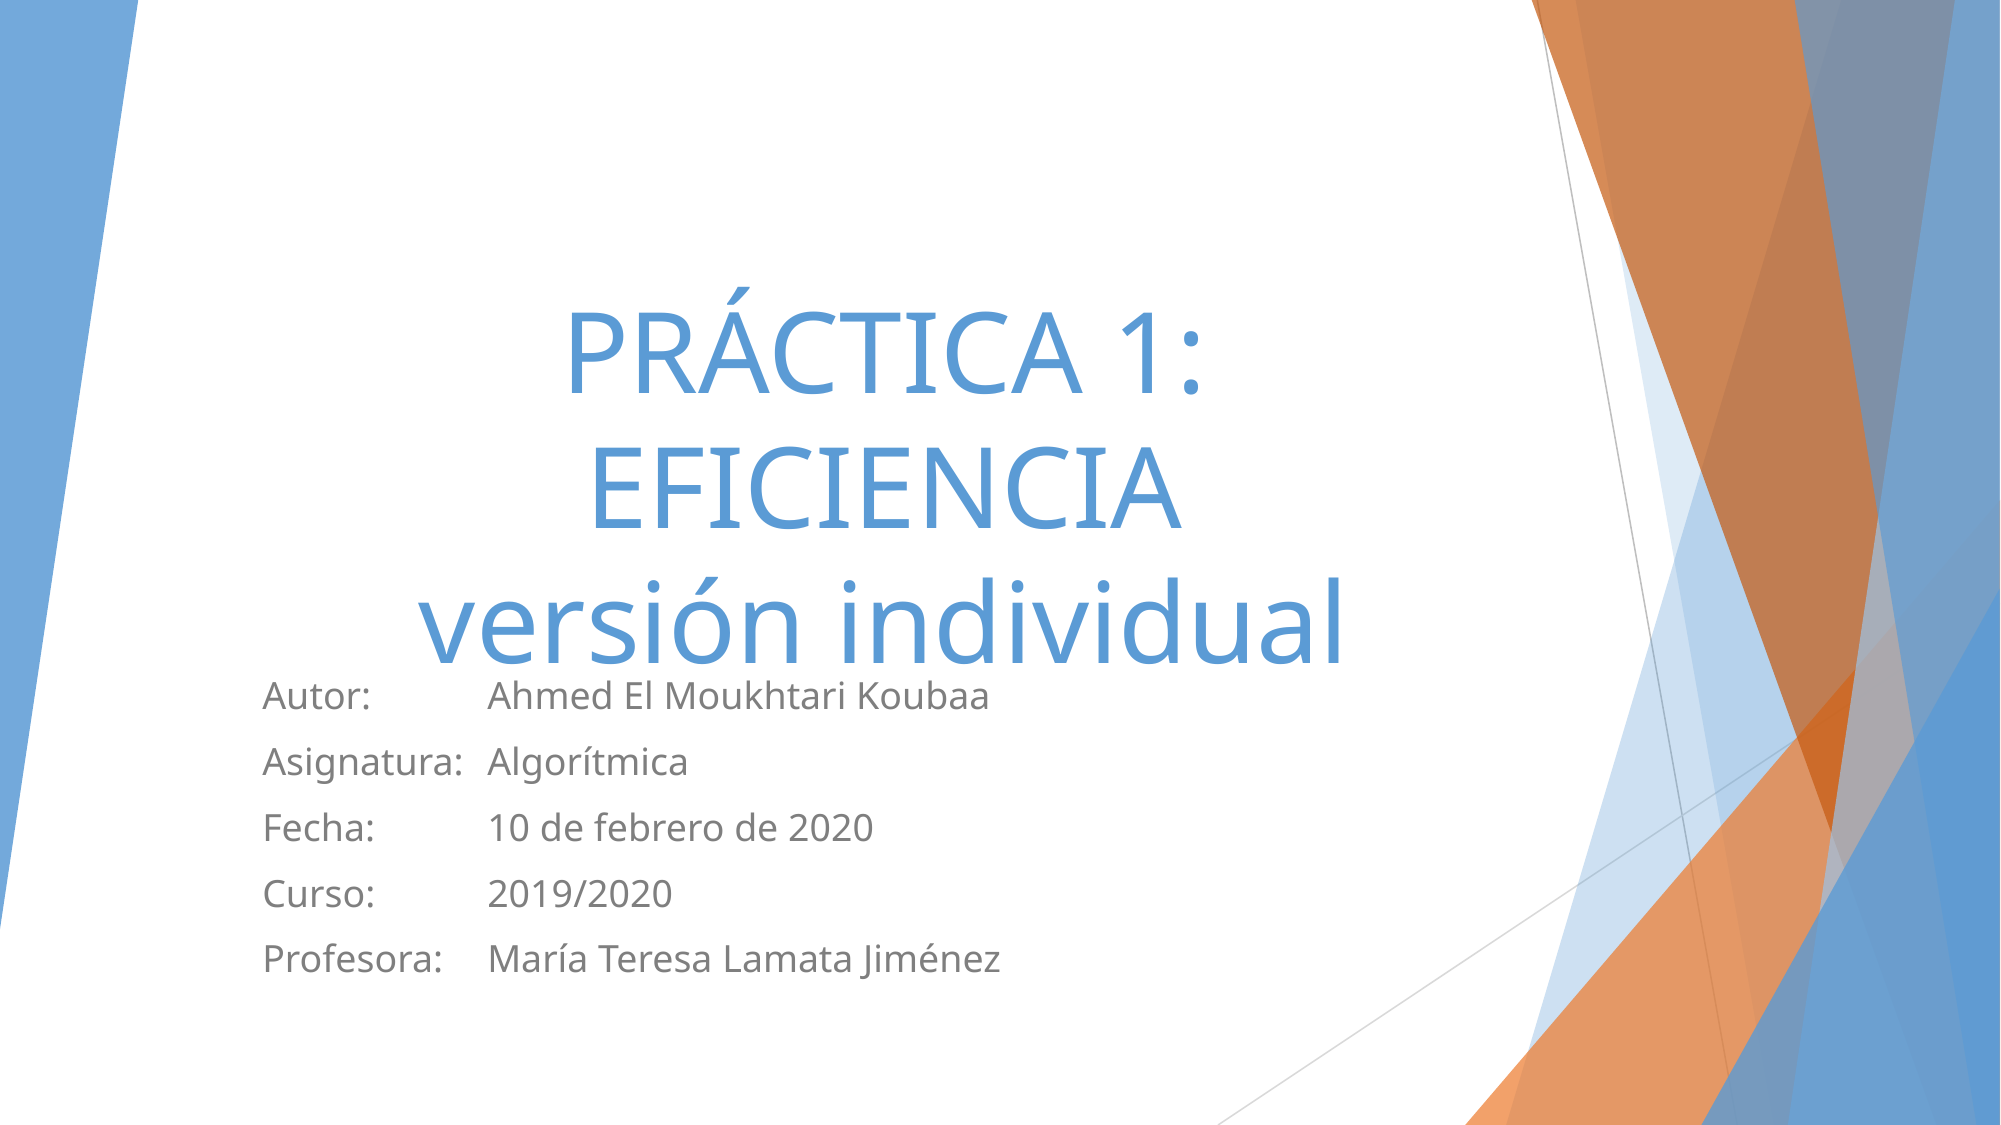

# PRÁCTICA 1: EFICIENCIA versión individual
Autor: 		Ahmed El Moukhtari Koubaa
Asignatura: 	Algorítmica
Fecha: 		10 de febrero de 2020
Curso: 		2019/2020
Profesora: 	María Teresa Lamata Jiménez